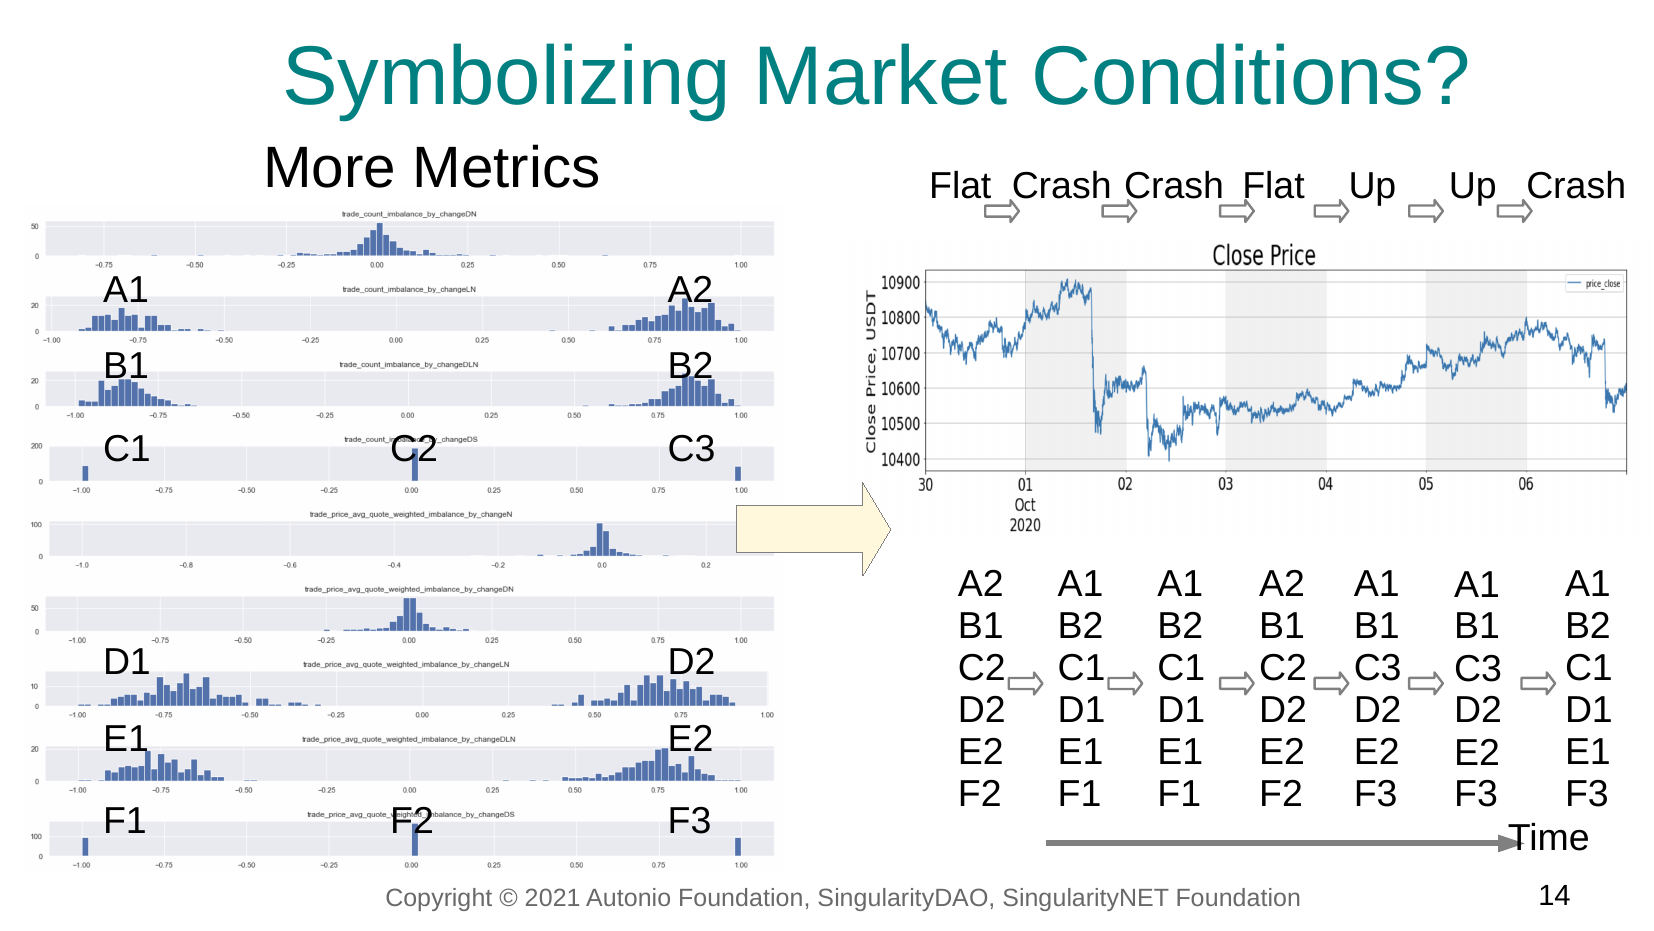

Symbolizing Market Conditions?
More Metrics
Flat
Crash
Crash
Flat
Up
Up
Crash
A2
A1
B2
B1
C2
C3
C1
A1
B2
C1
D1
E1
F1
A1
B2
C1
D1
E1
F1
A1
B2
C1
D1
E1
F3
A2
B1
C2
D2
E2
F2
A2
B1
C2
D2
E2
F2
A1
B1
C3
D2
E2
F3
A1
B1
C3
D2
E2
F3
D2
D1
E2
E1
F2
F3
F1
Time
Copyright © 2021 Autonio Foundation, SingularityDAO, SingularityNET Foundation
14